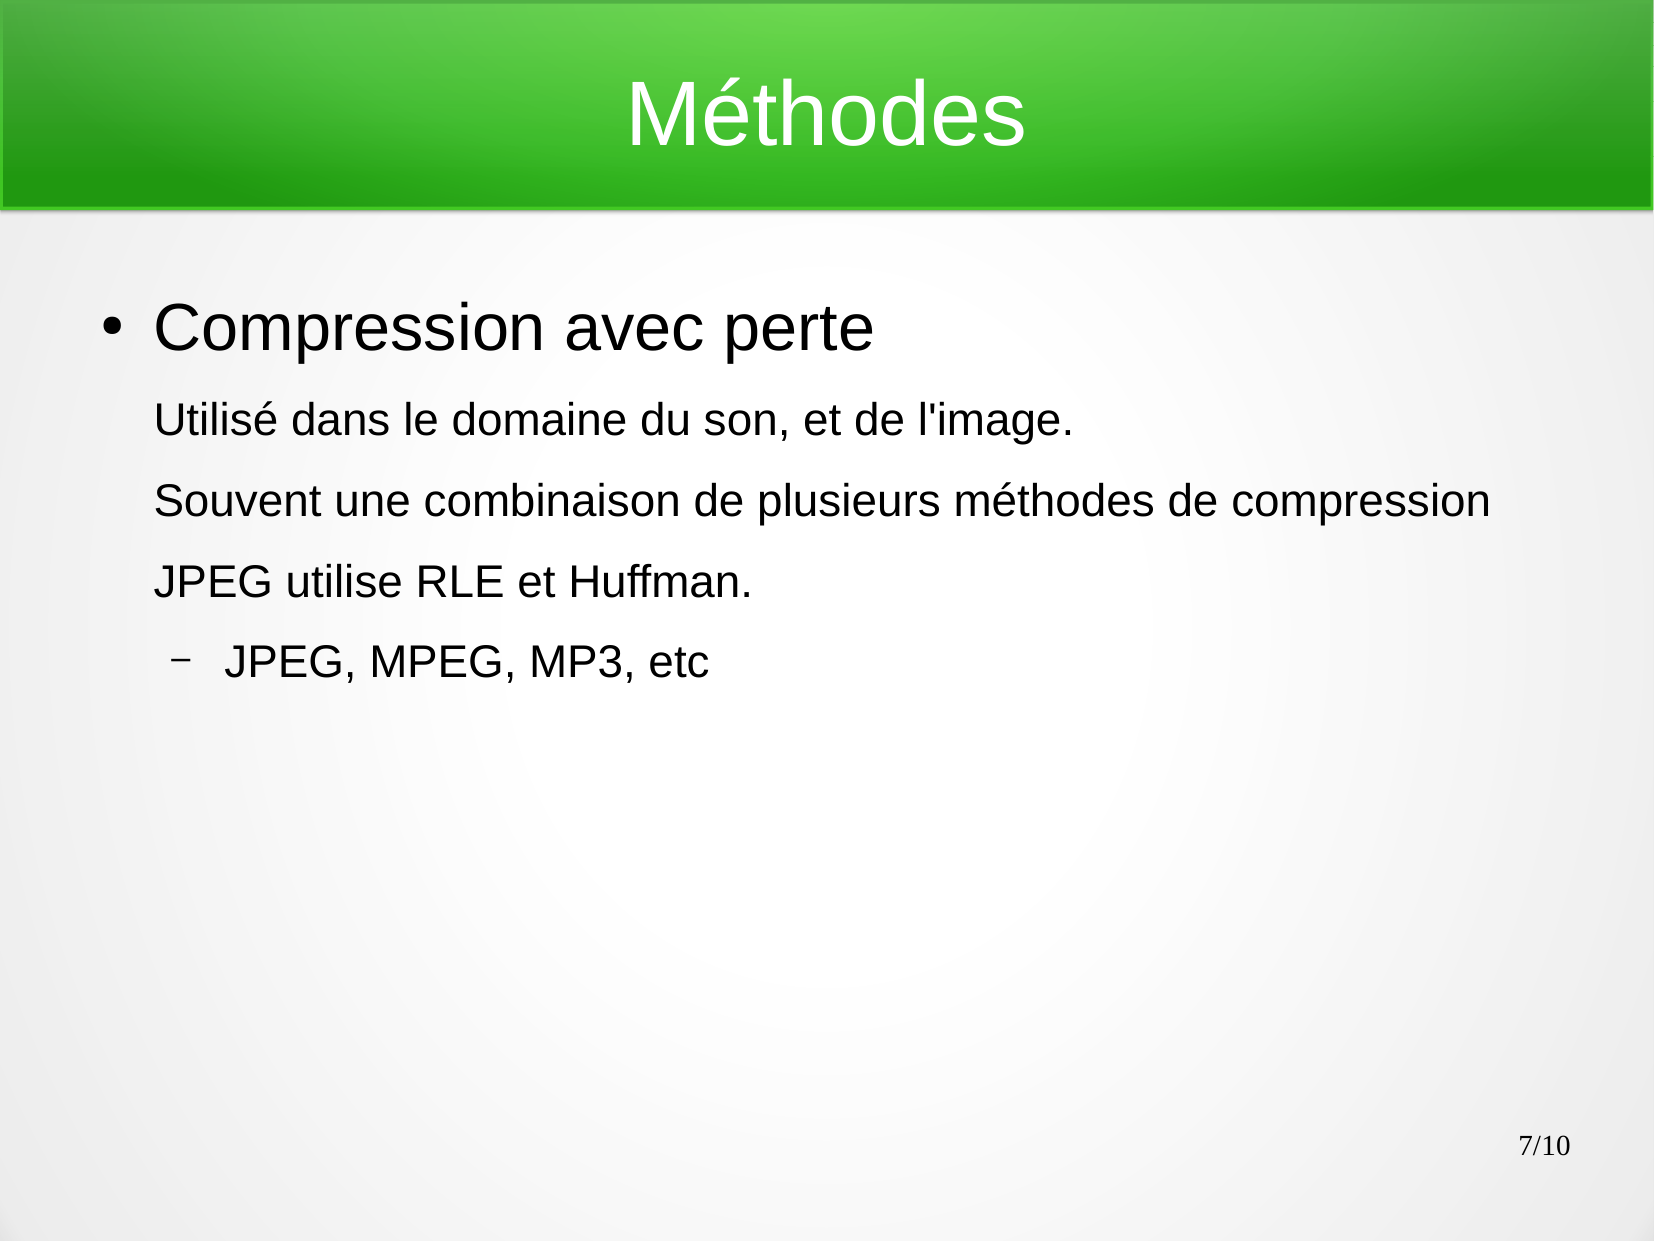

# Méthodes
Compression avec perte
Utilisé dans le domaine du son, et de l'image.
Souvent une combinaison de plusieurs méthodes de compression
JPEG utilise RLE et Huffman.
JPEG, MPEG, MP3, etc
7